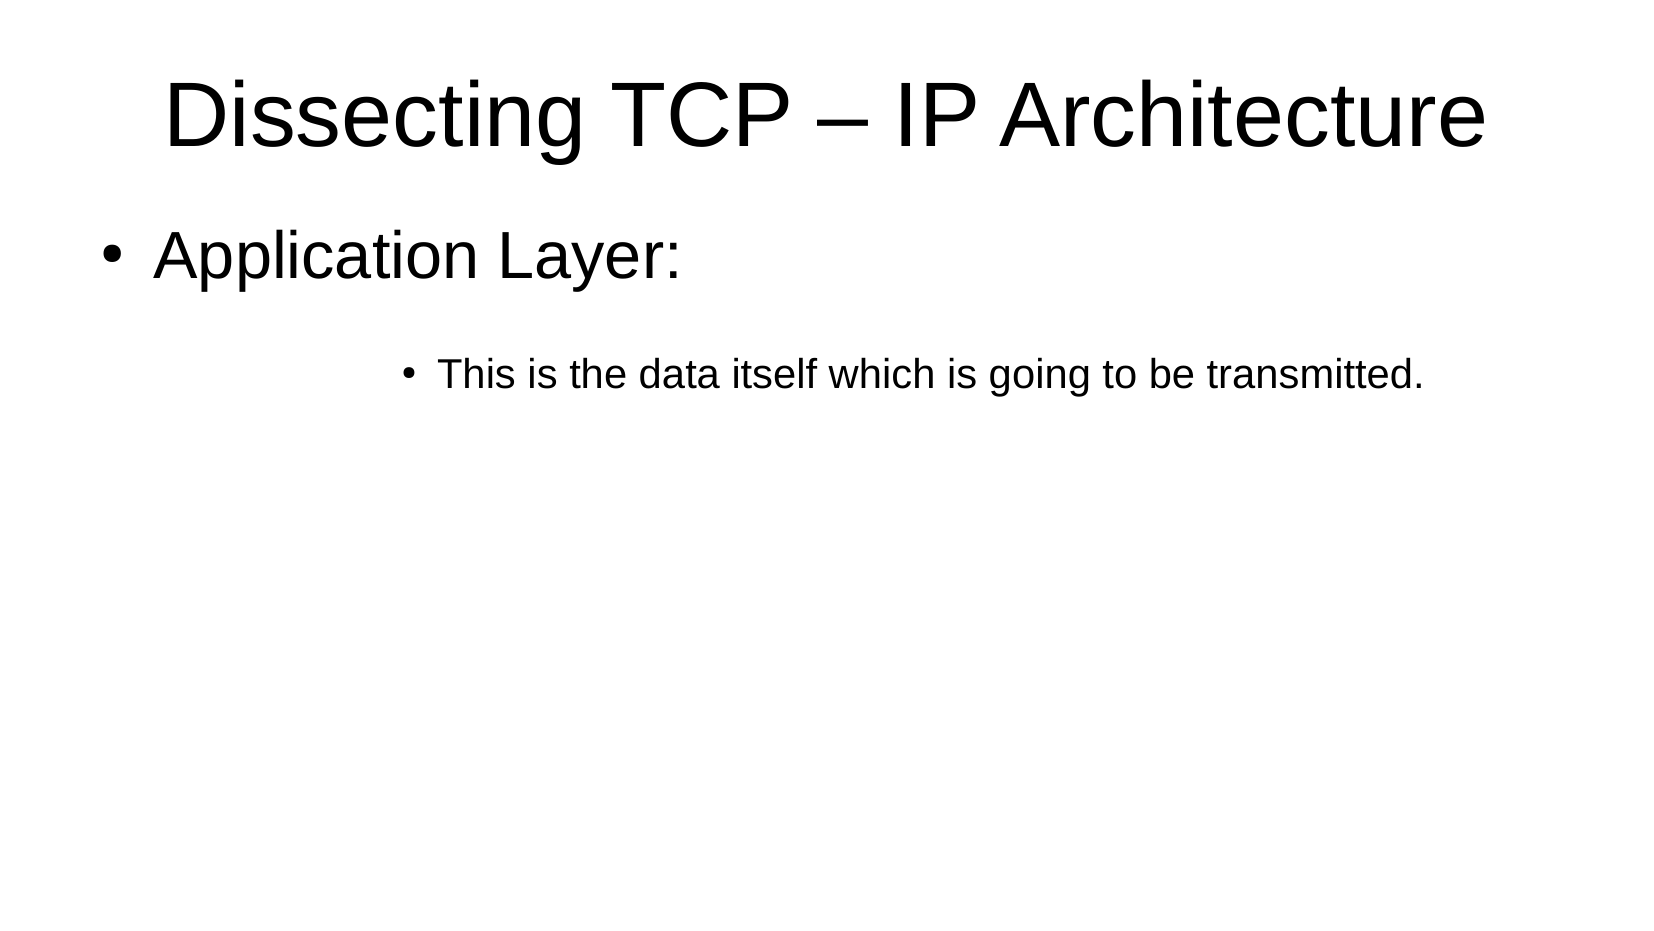

# Dissecting TCP – IP Architecture
Application Layer:
This is the data itself which is going to be transmitted.